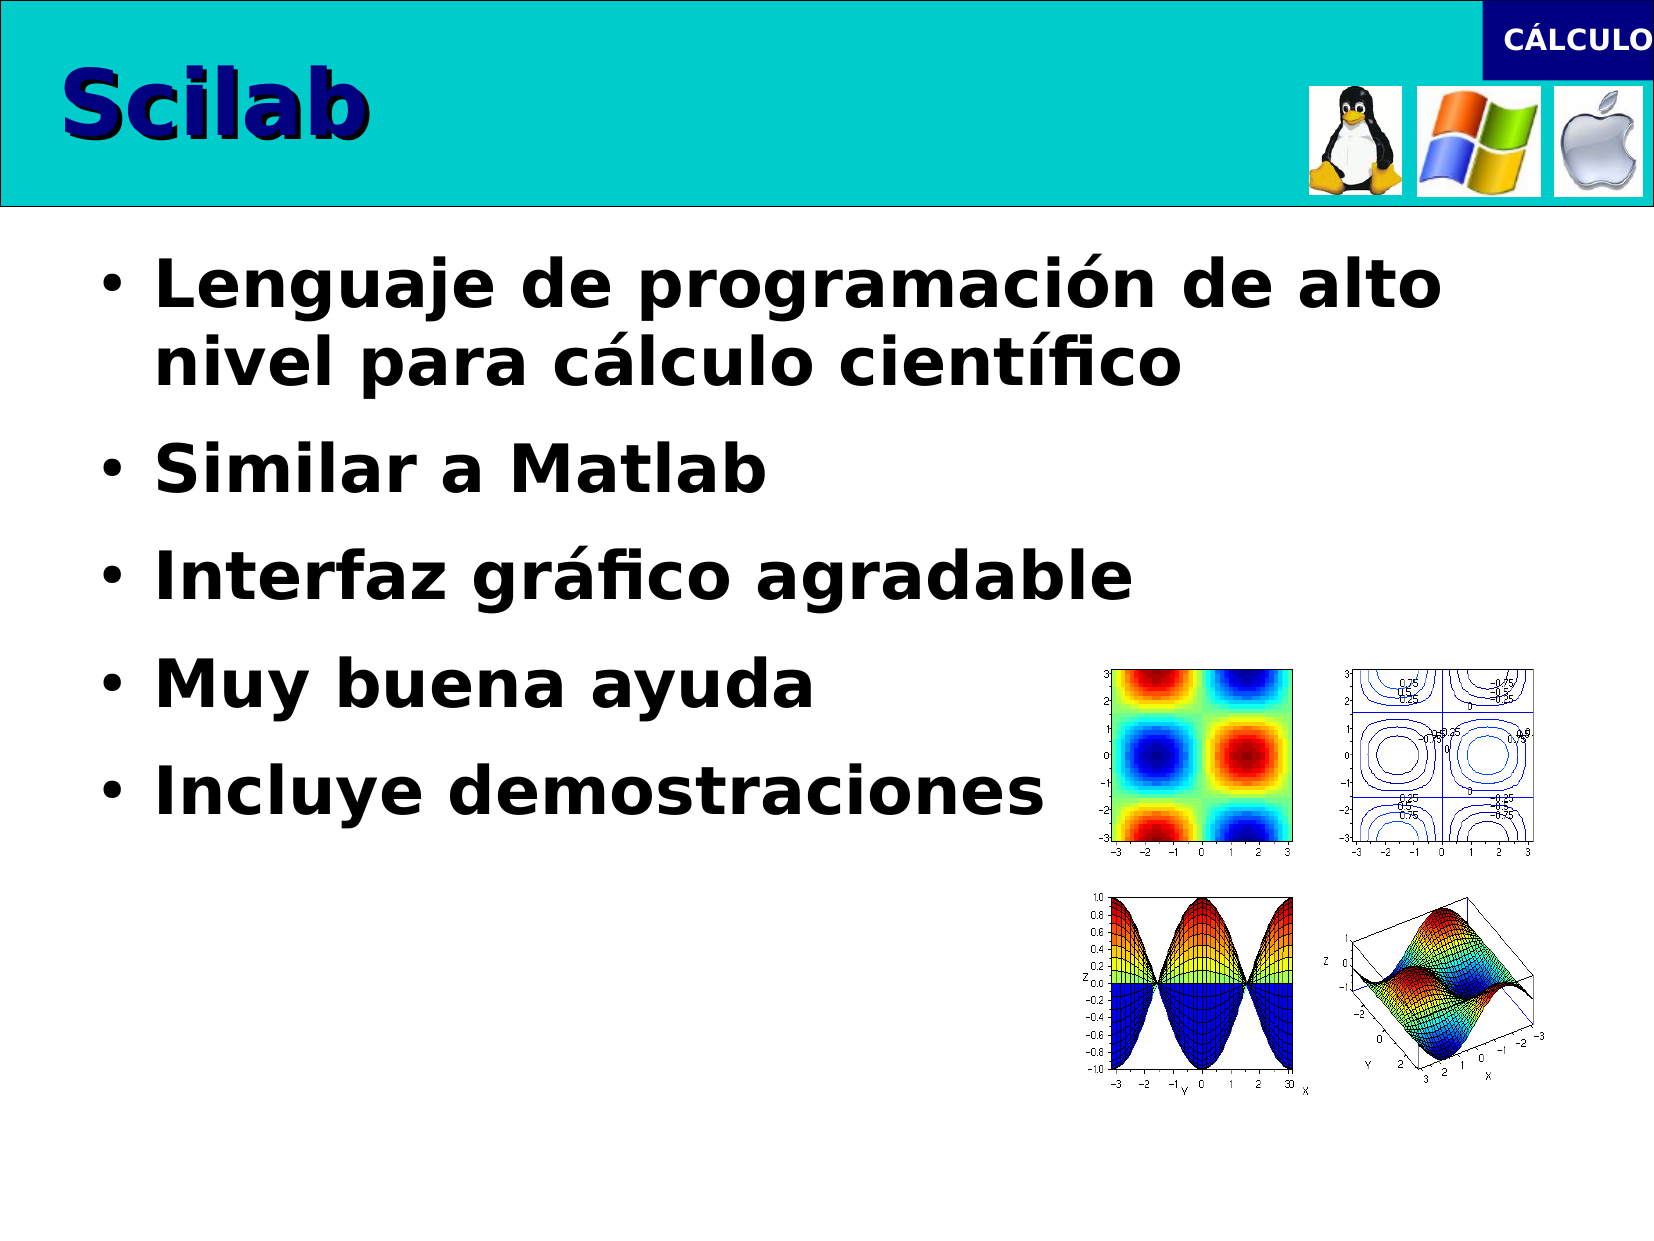

CÁLCULO
# Scilab
Lenguaje de programación de alto nivel para cálculo científico
Similar a Matlab
Interfaz gráfico agradable
Muy buena ayuda
Incluye demostraciones